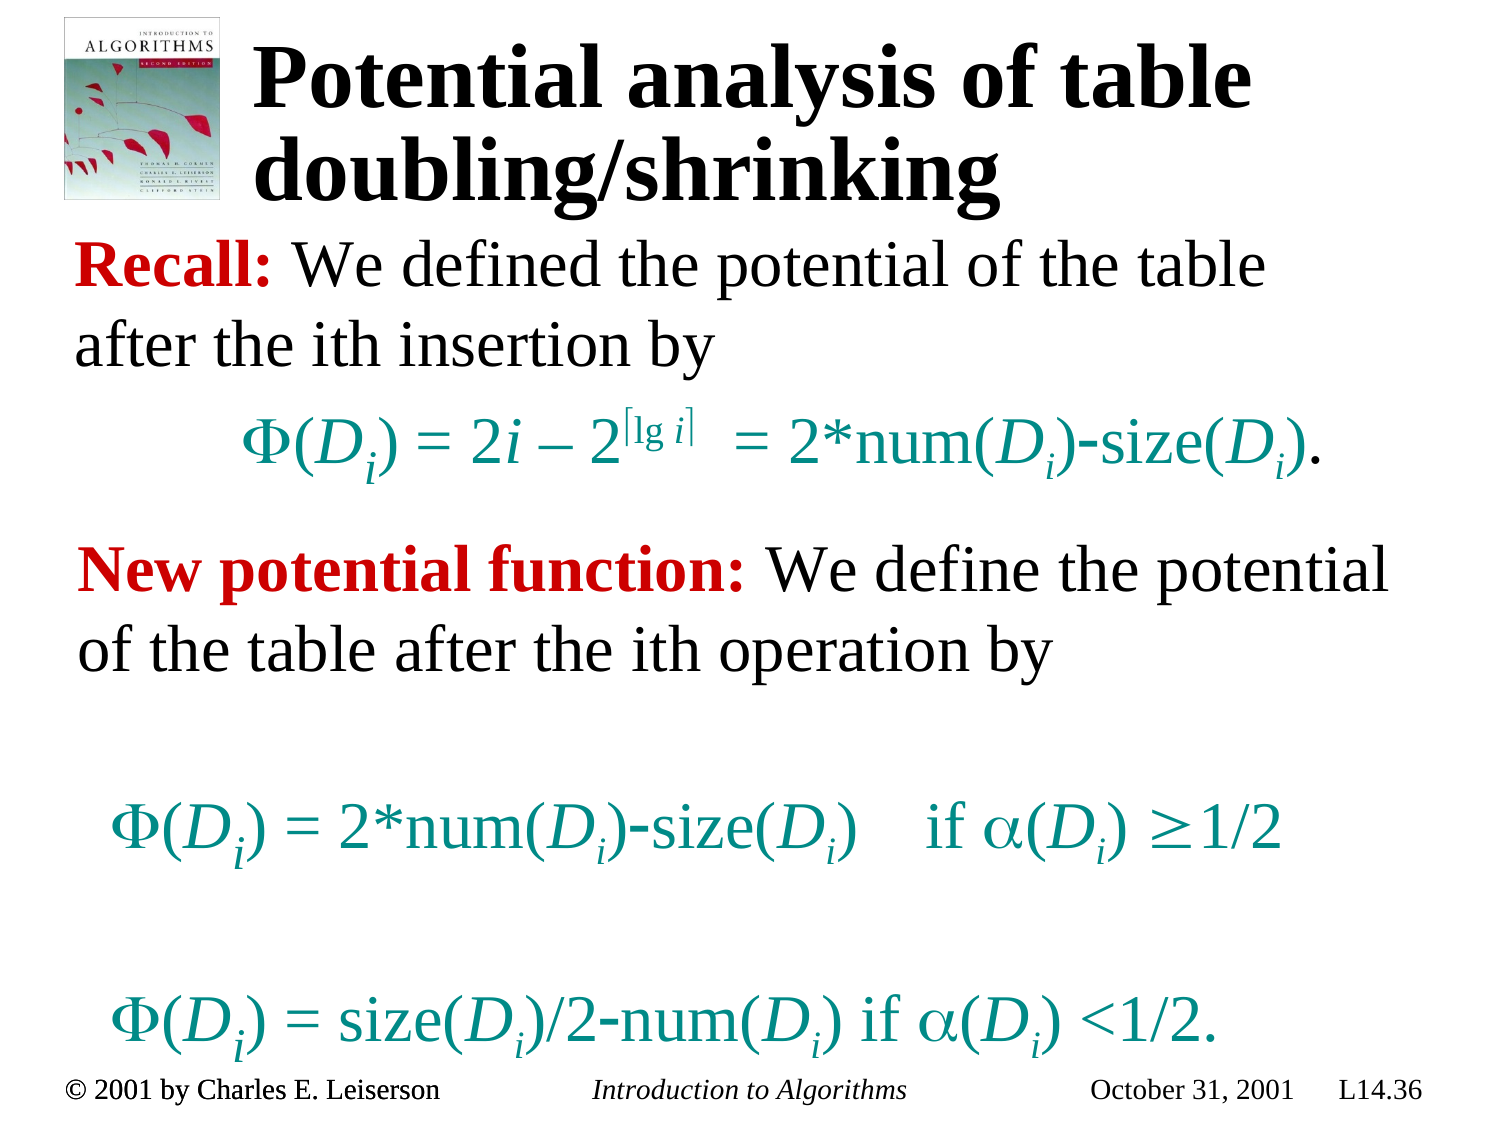

# Potential analysis of table doubling/shrinking
Recall: We defined the potential of the table after the ith insertion by
(Di) = 2i – 2lg i= 2*num(Di)size(Di).
New potential function: We define the potential of the table after the ith operation by
(Di) = 2*num(Di)size(Di) if (Di) 1/2
(Di) = size(Di)/2num(Di) if (Di) <1/2.
Introduction to Algorithms
October 31, 2001 L14.